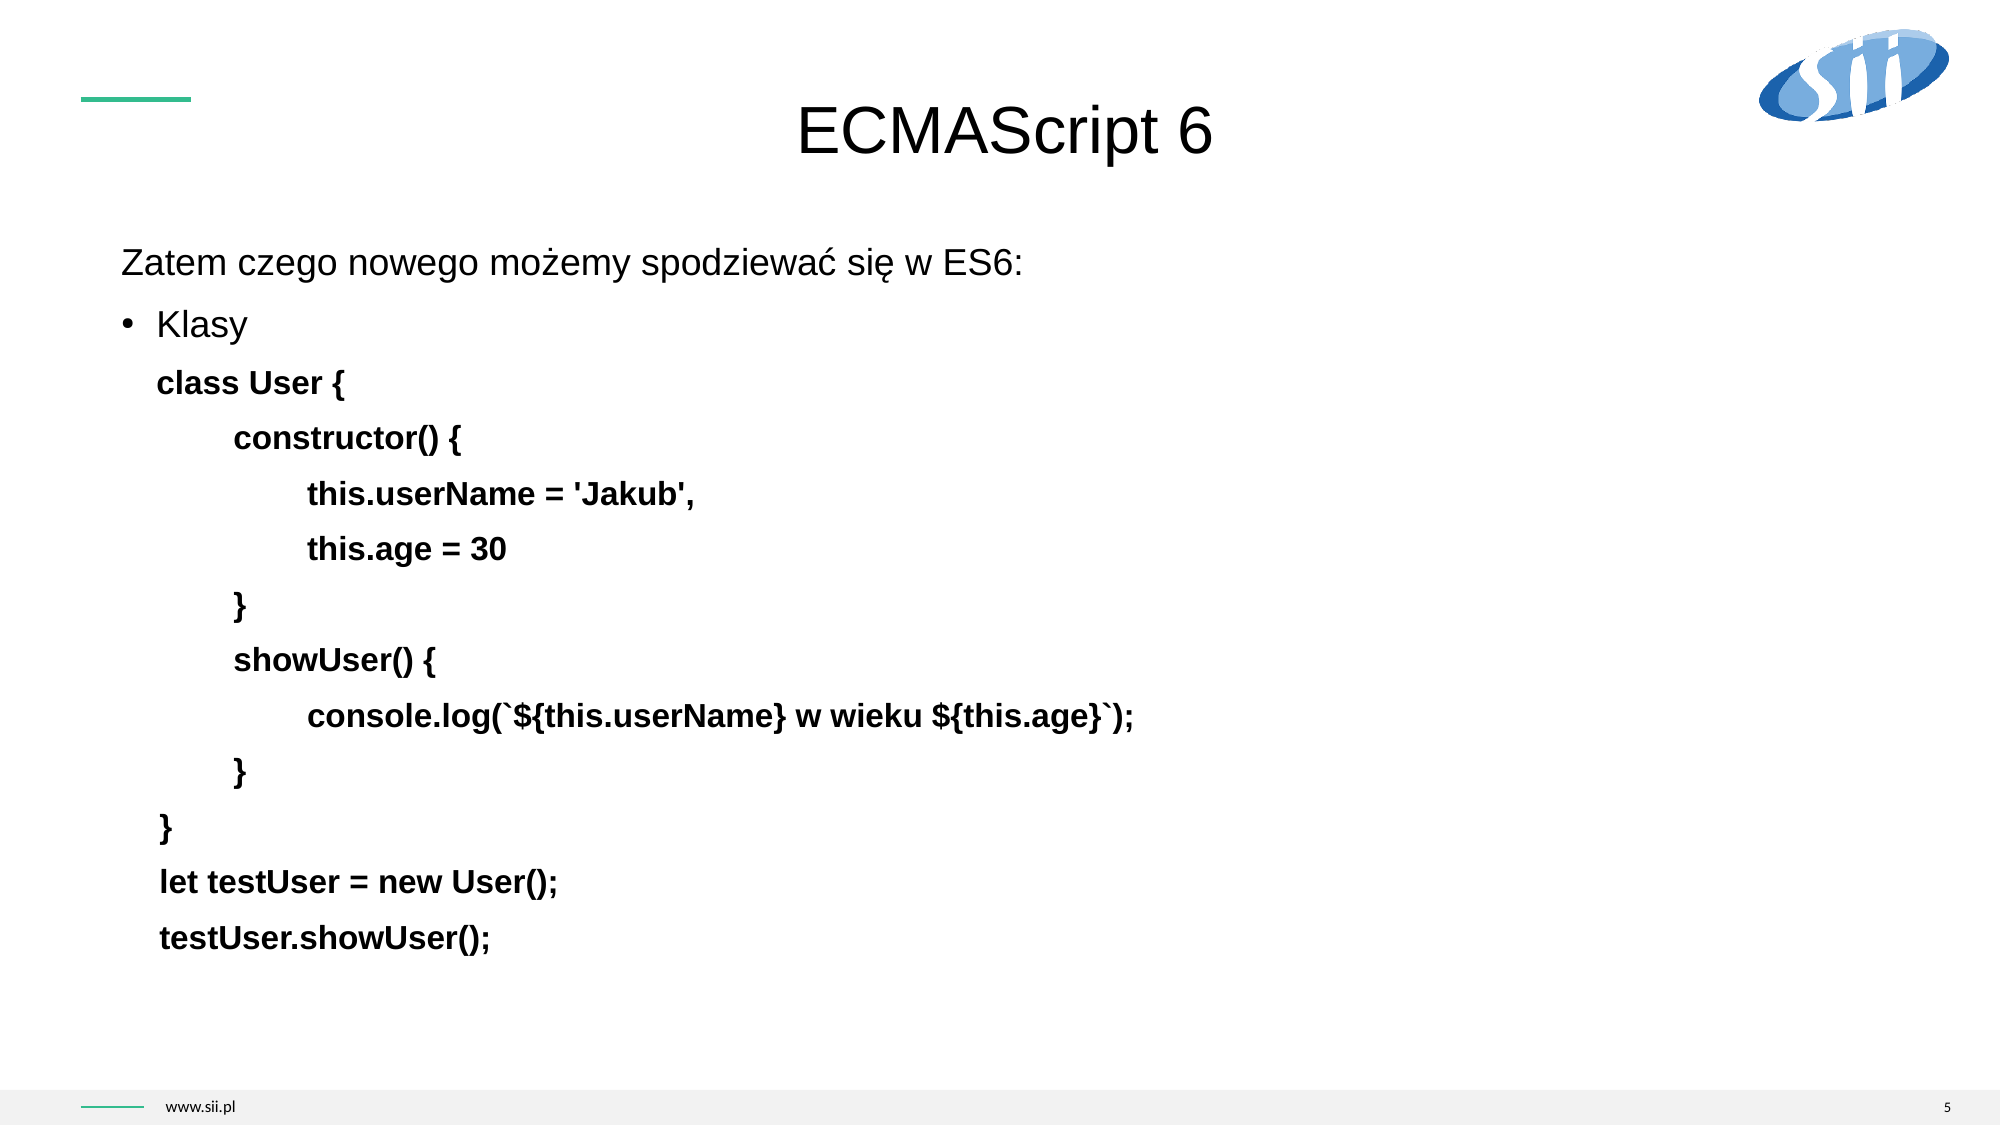

#
ECMAScript 6
Zatem czego nowego możemy spodziewać się w ES6:
Klasy
class User {
		constructor() {
			this.userName = 'Jakub',
			this.age = 30
		}
		showUser() {
			console.log(`${this.userName} w wieku ${this.age}`);
		}
	}
	let testUser = new User();
	testUser.showUser();